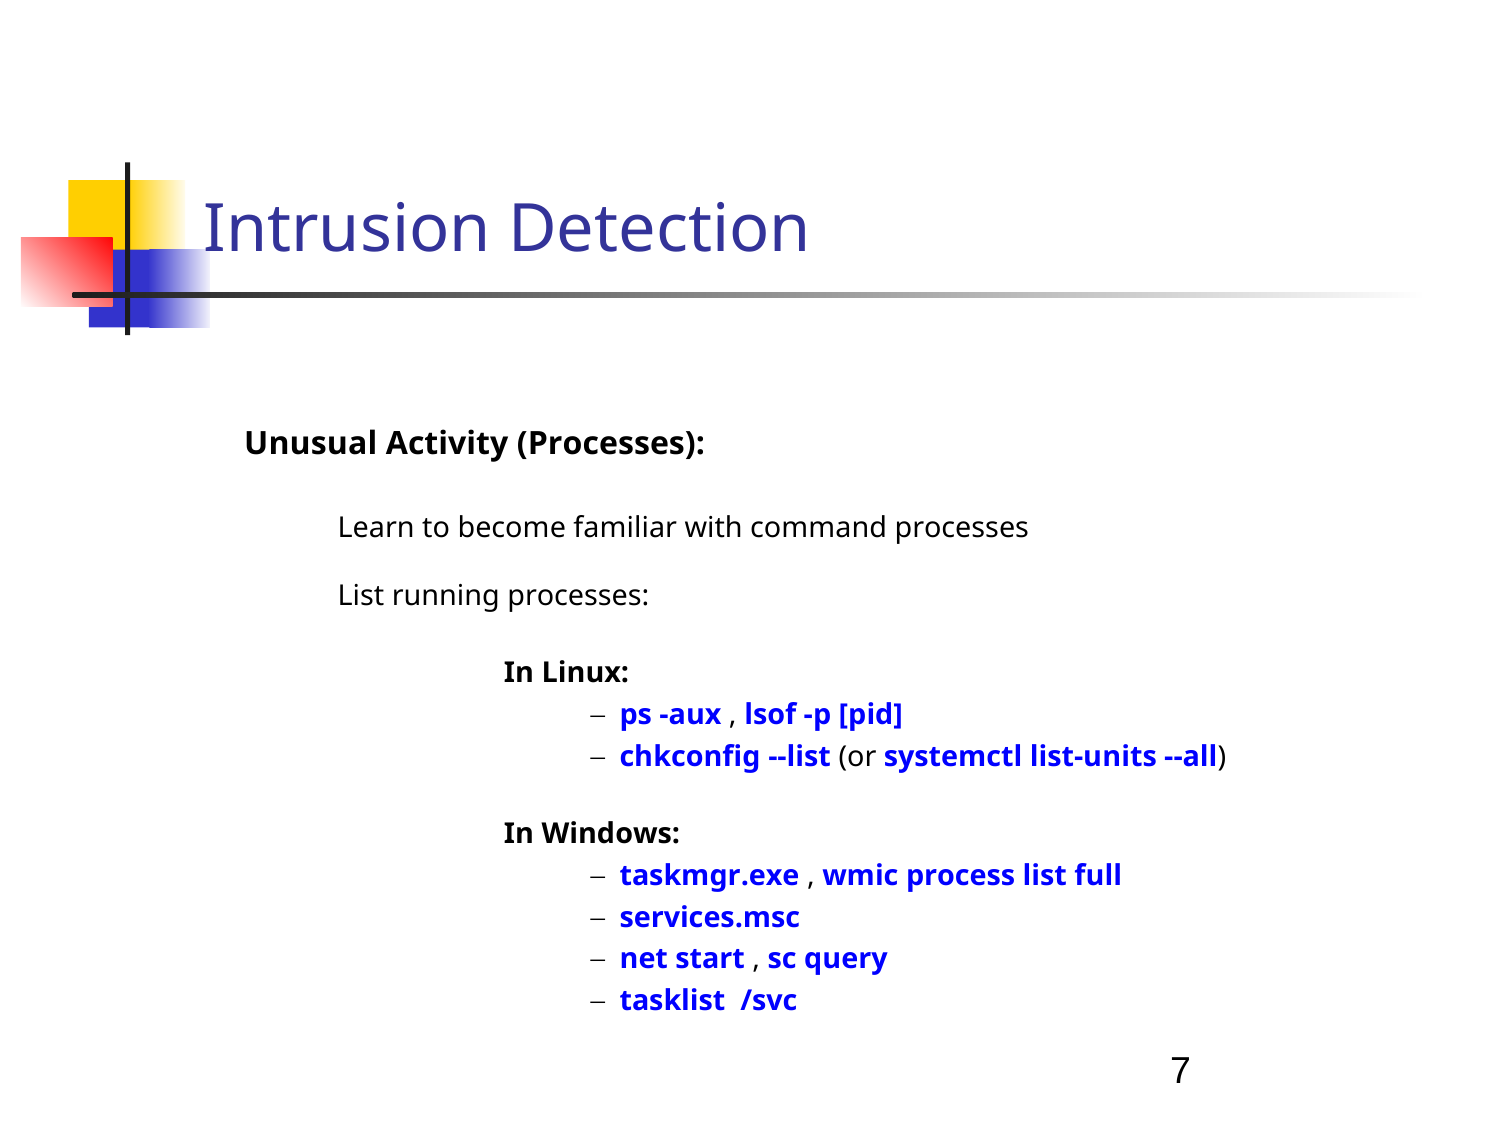

# Intrusion Detection
Unusual Activity (Processes):
Learn to become familiar with command processes
List running processes:
In Linux:
ps -aux , lsof -p [pid]
chkconfig --list (or systemctl list-units --all)
In Windows:
taskmgr.exe , wmic process list full
services.msc
net start , sc query
tasklist /svc
7